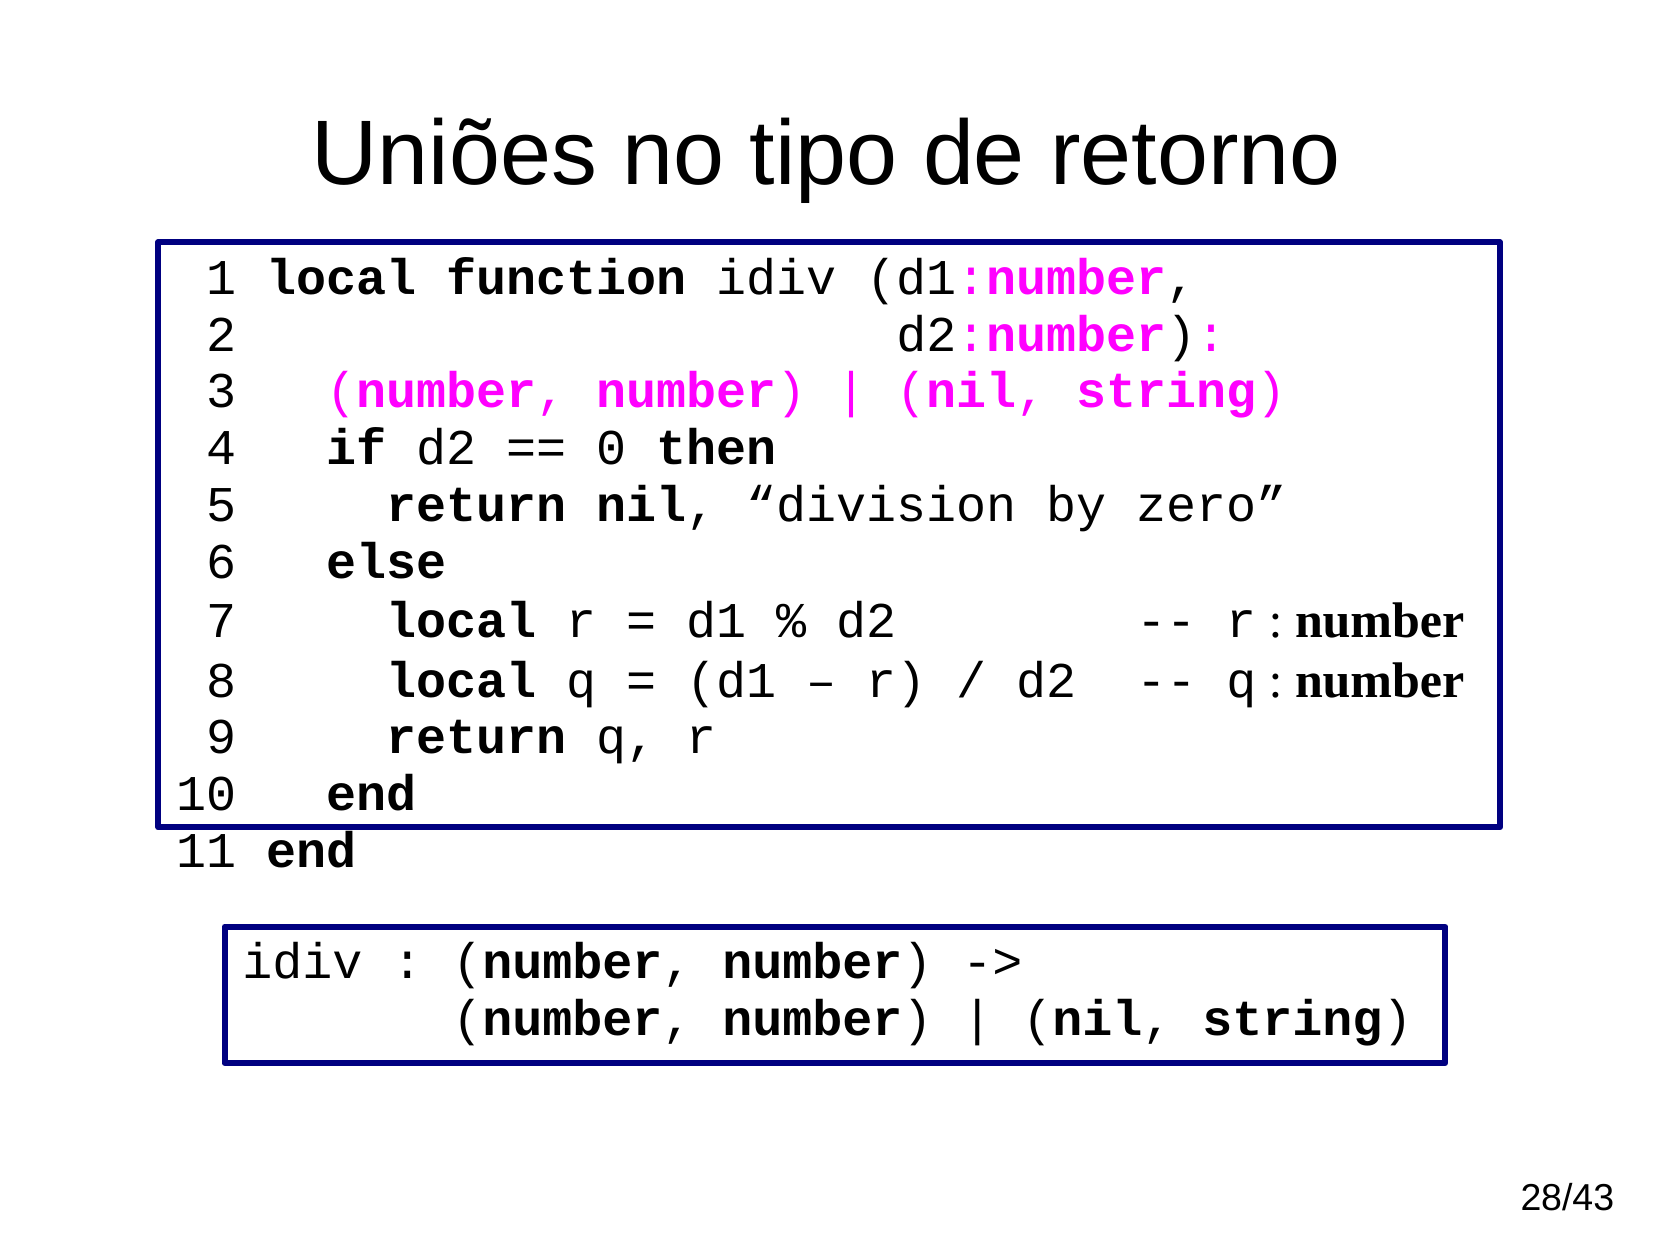

# Uniões no tipo de retorno
 1 local function idiv (d1:number,
 2 d2:number):
 3 (number, number) | (nil, string)
 4 if d2 == 0 then
 5 return nil, “division by zero”
 6 else
 7 local r = d1 % d2 -- r : number
 8 local q = (d1 – r) / d2 -- q : number
 9 return q, r
10 end
11 end
idiv : (number, number) ->
 (number, number) | (nil, string)
 28/43